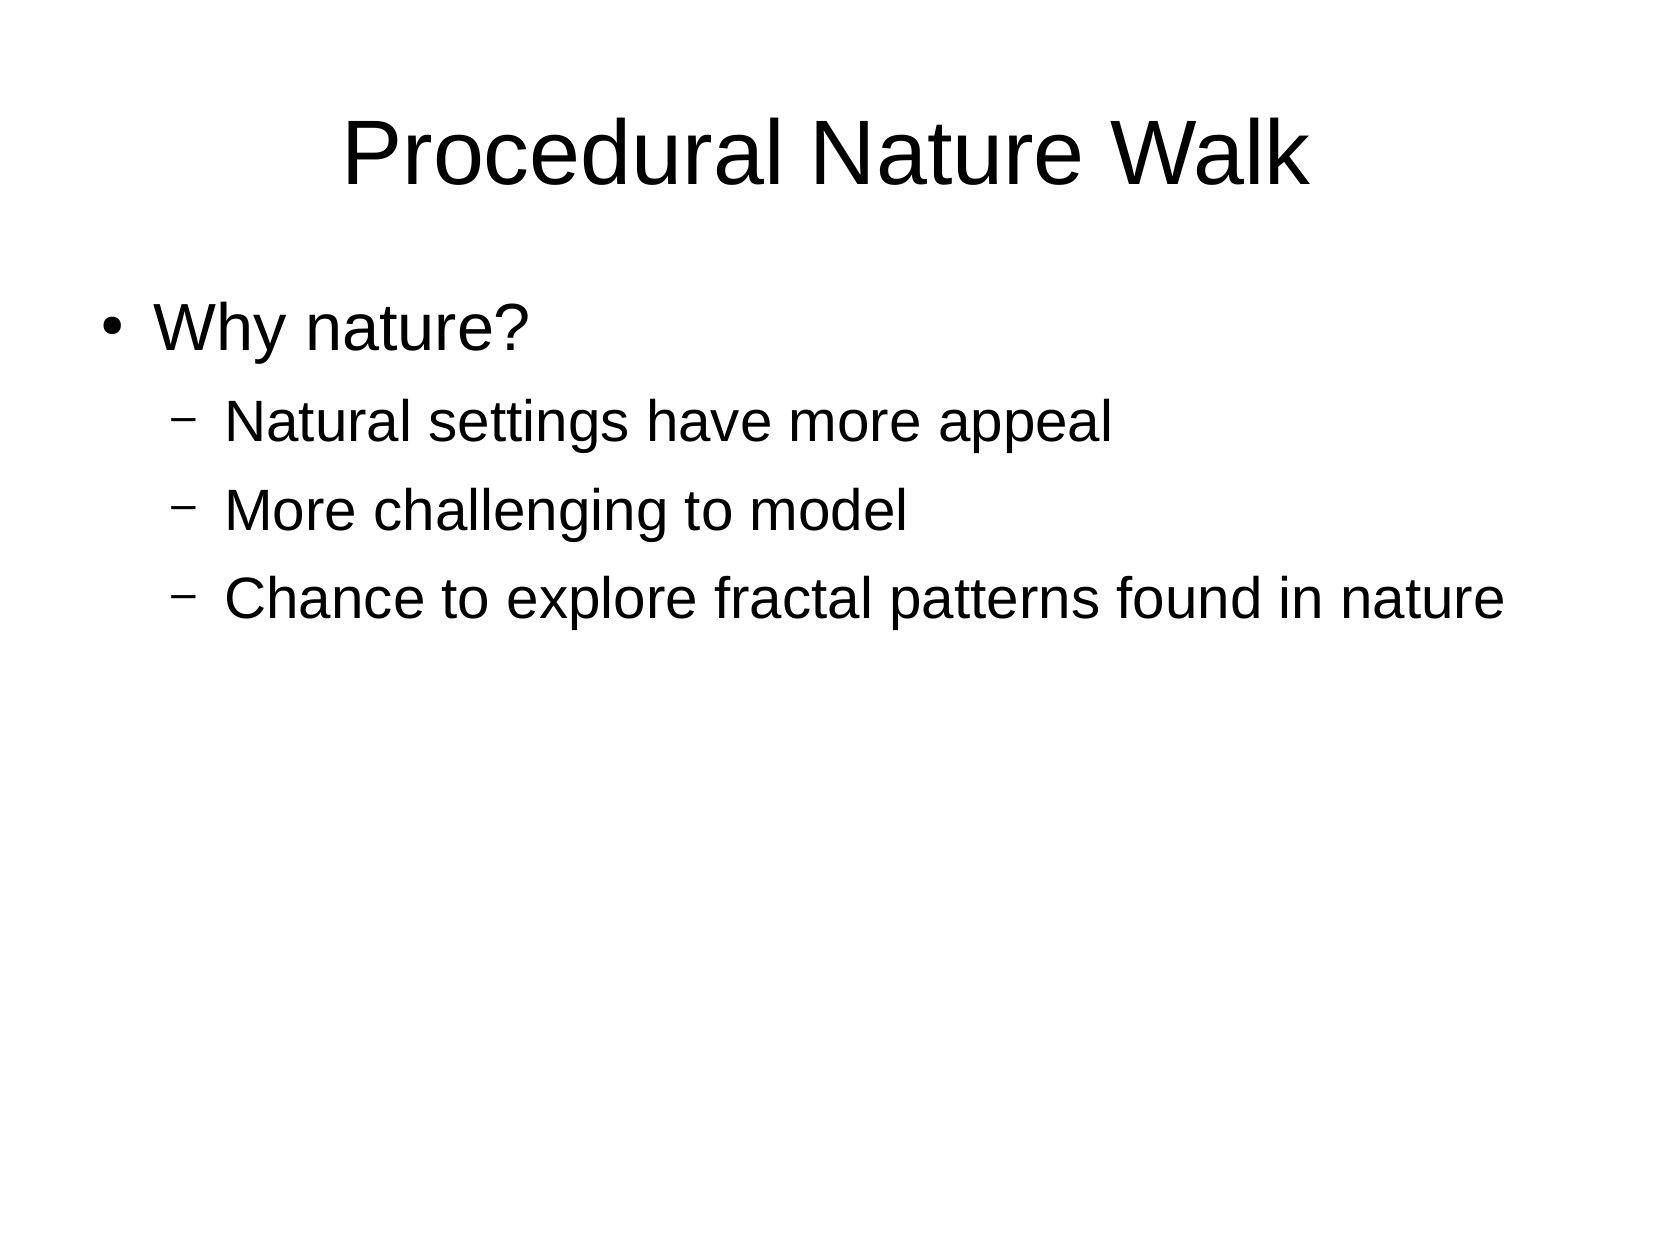

# Procedural Nature Walk
Why nature?
Natural settings have more appeal
More challenging to model
Chance to explore fractal patterns found in nature